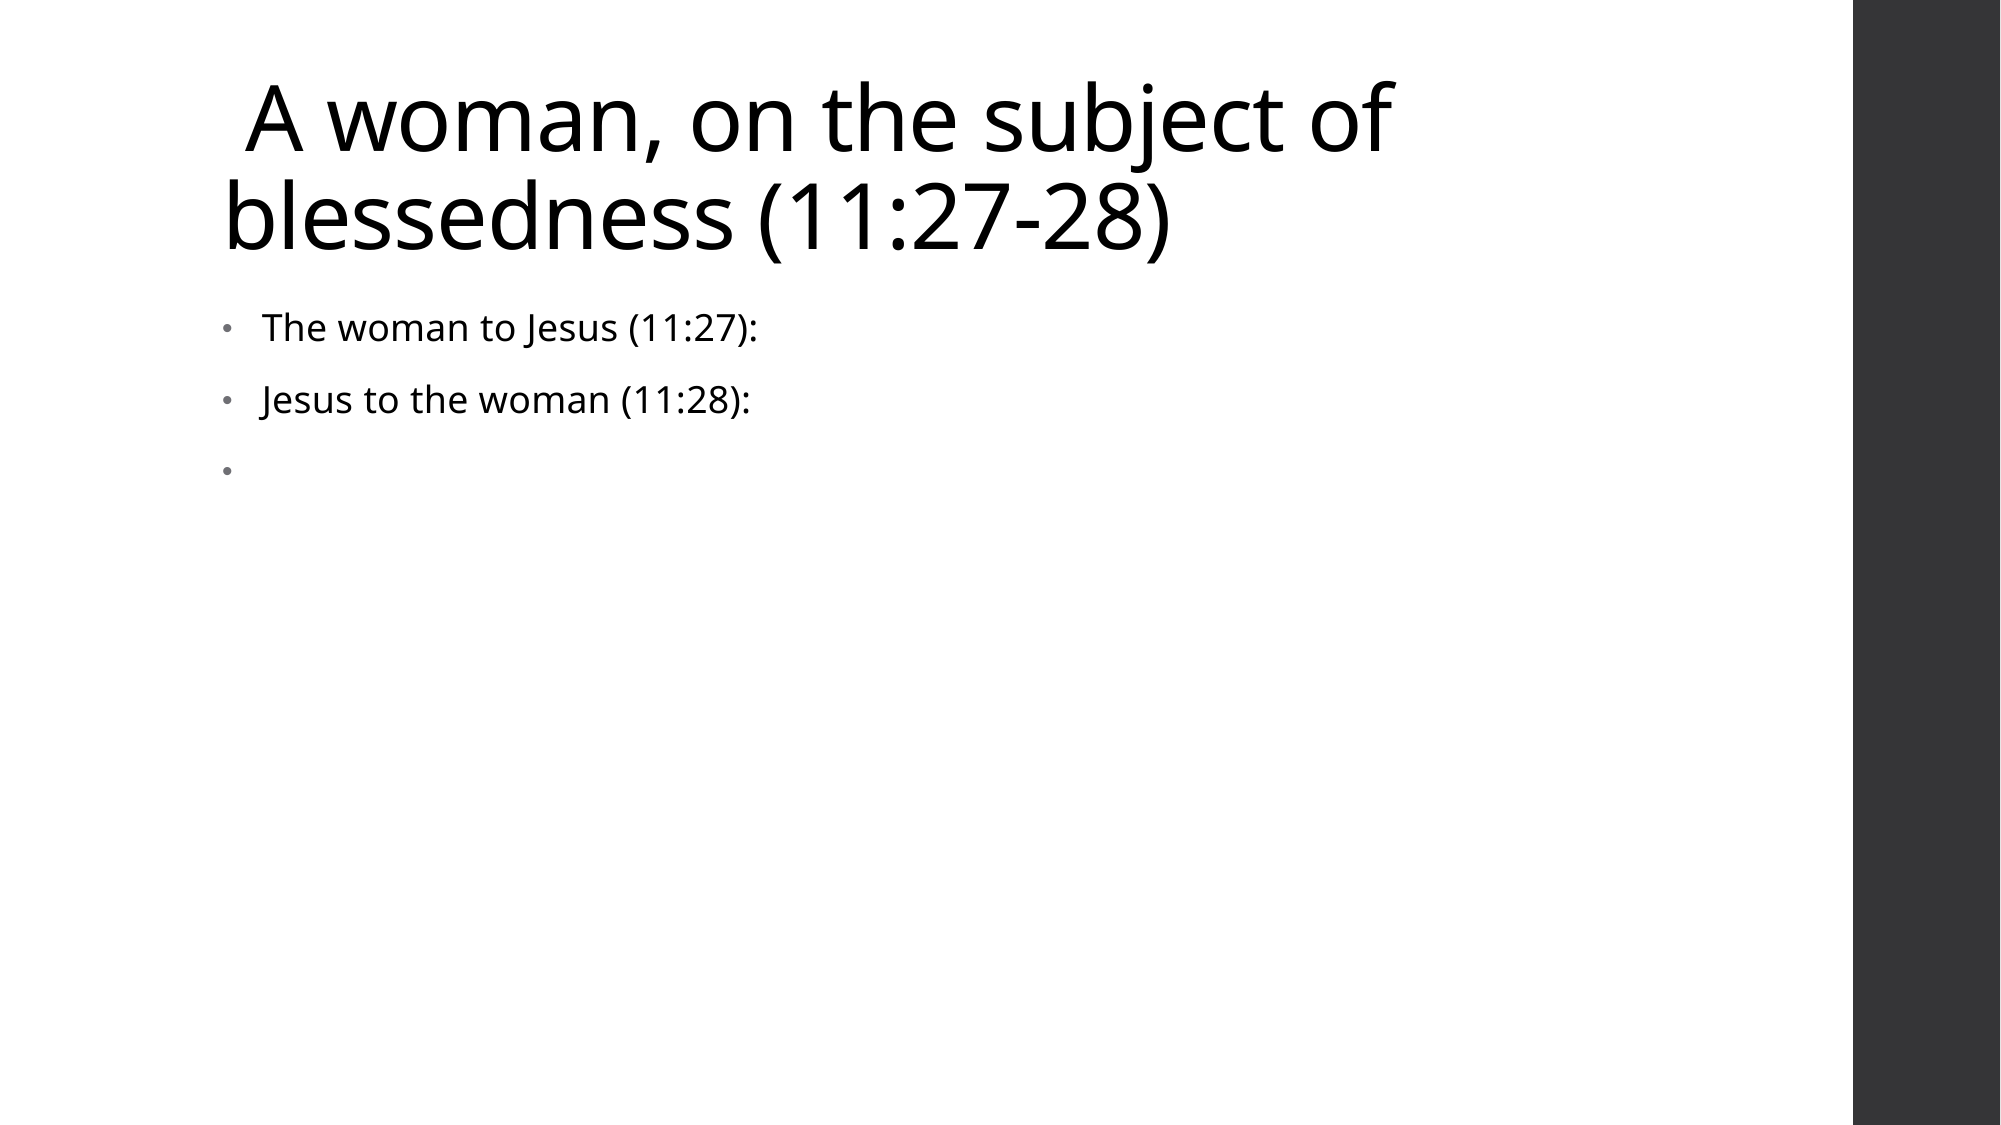

# A woman, on the subject of blessedness (11:27-28)
 The woman to Jesus (11:27):
 Jesus to the woman (11:28):